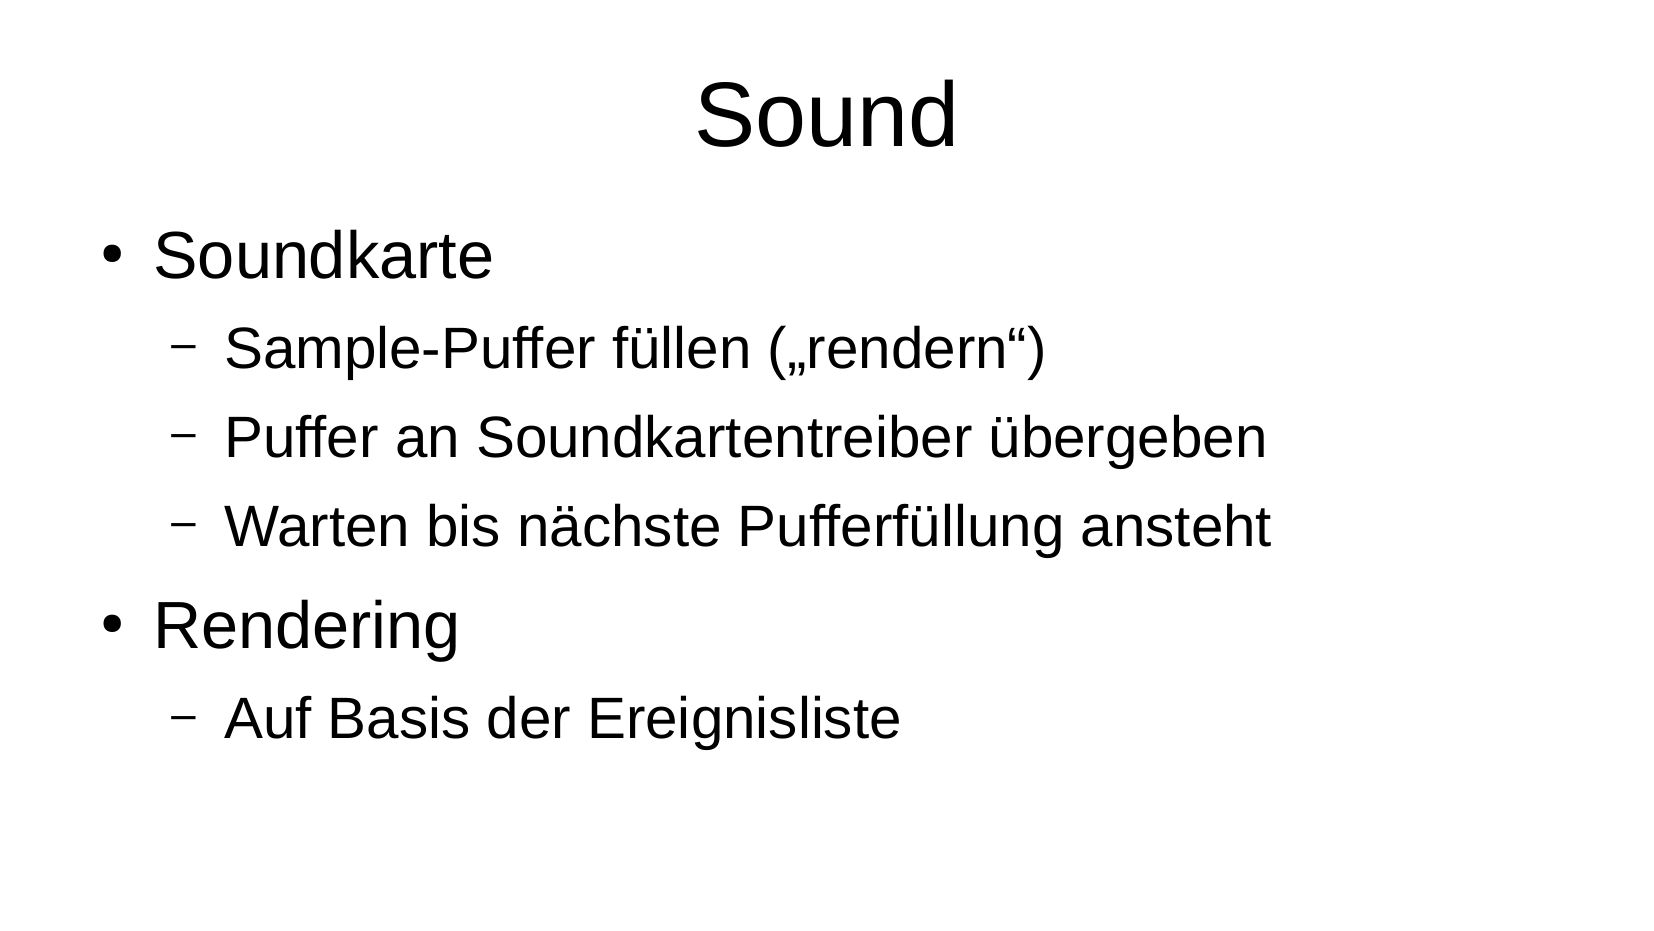

# Sound
Soundkarte
Sample-Puffer füllen („rendern“)
Puffer an Soundkartentreiber übergeben
Warten bis nächste Pufferfüllung ansteht
Rendering
Auf Basis der Ereignisliste